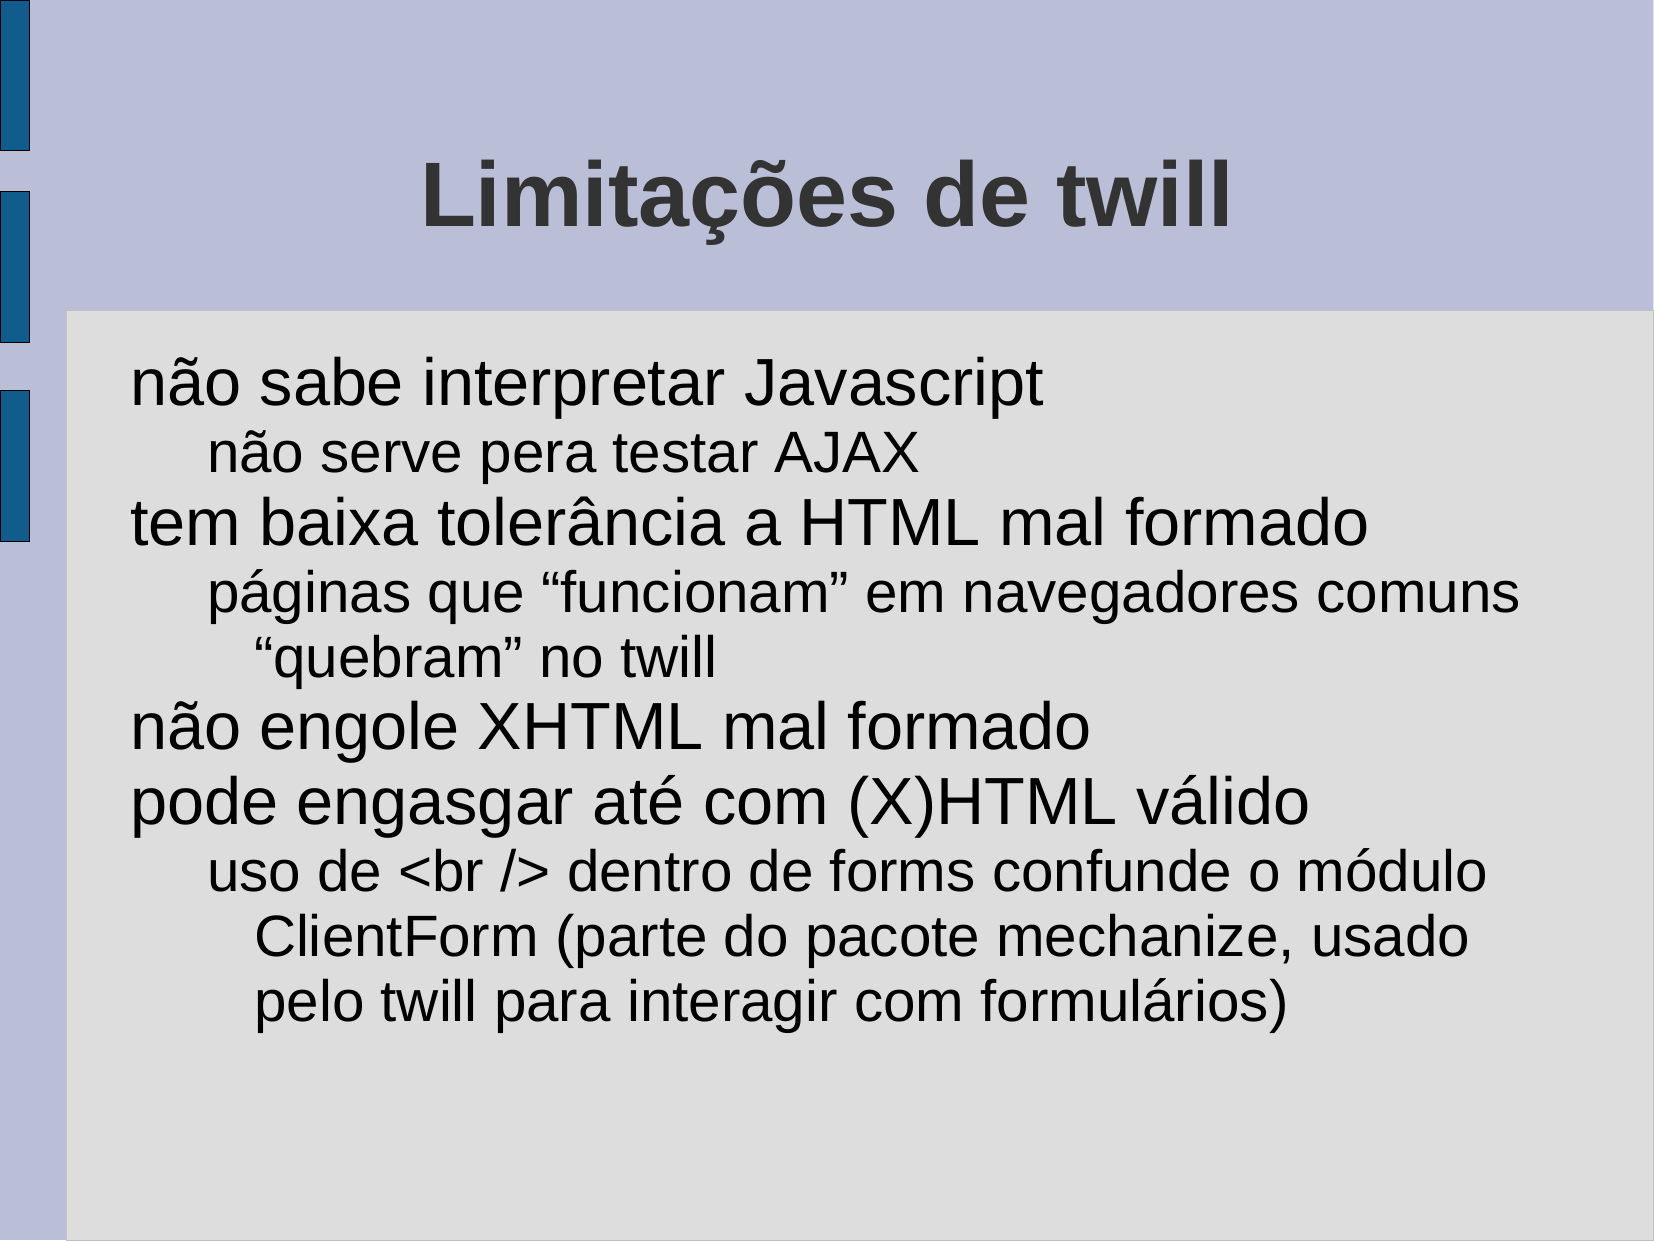

# Limitações de twill
não sabe interpretar Javascript
não serve pera testar AJAX
tem baixa tolerância a HTML mal formado
páginas que “funcionam” em navegadores comuns “quebram” no twill
não engole XHTML mal formado
pode engasgar até com (X)HTML válido
uso de <br /> dentro de forms confunde o módulo ClientForm (parte do pacote mechanize, usado pelo twill para interagir com formulários)